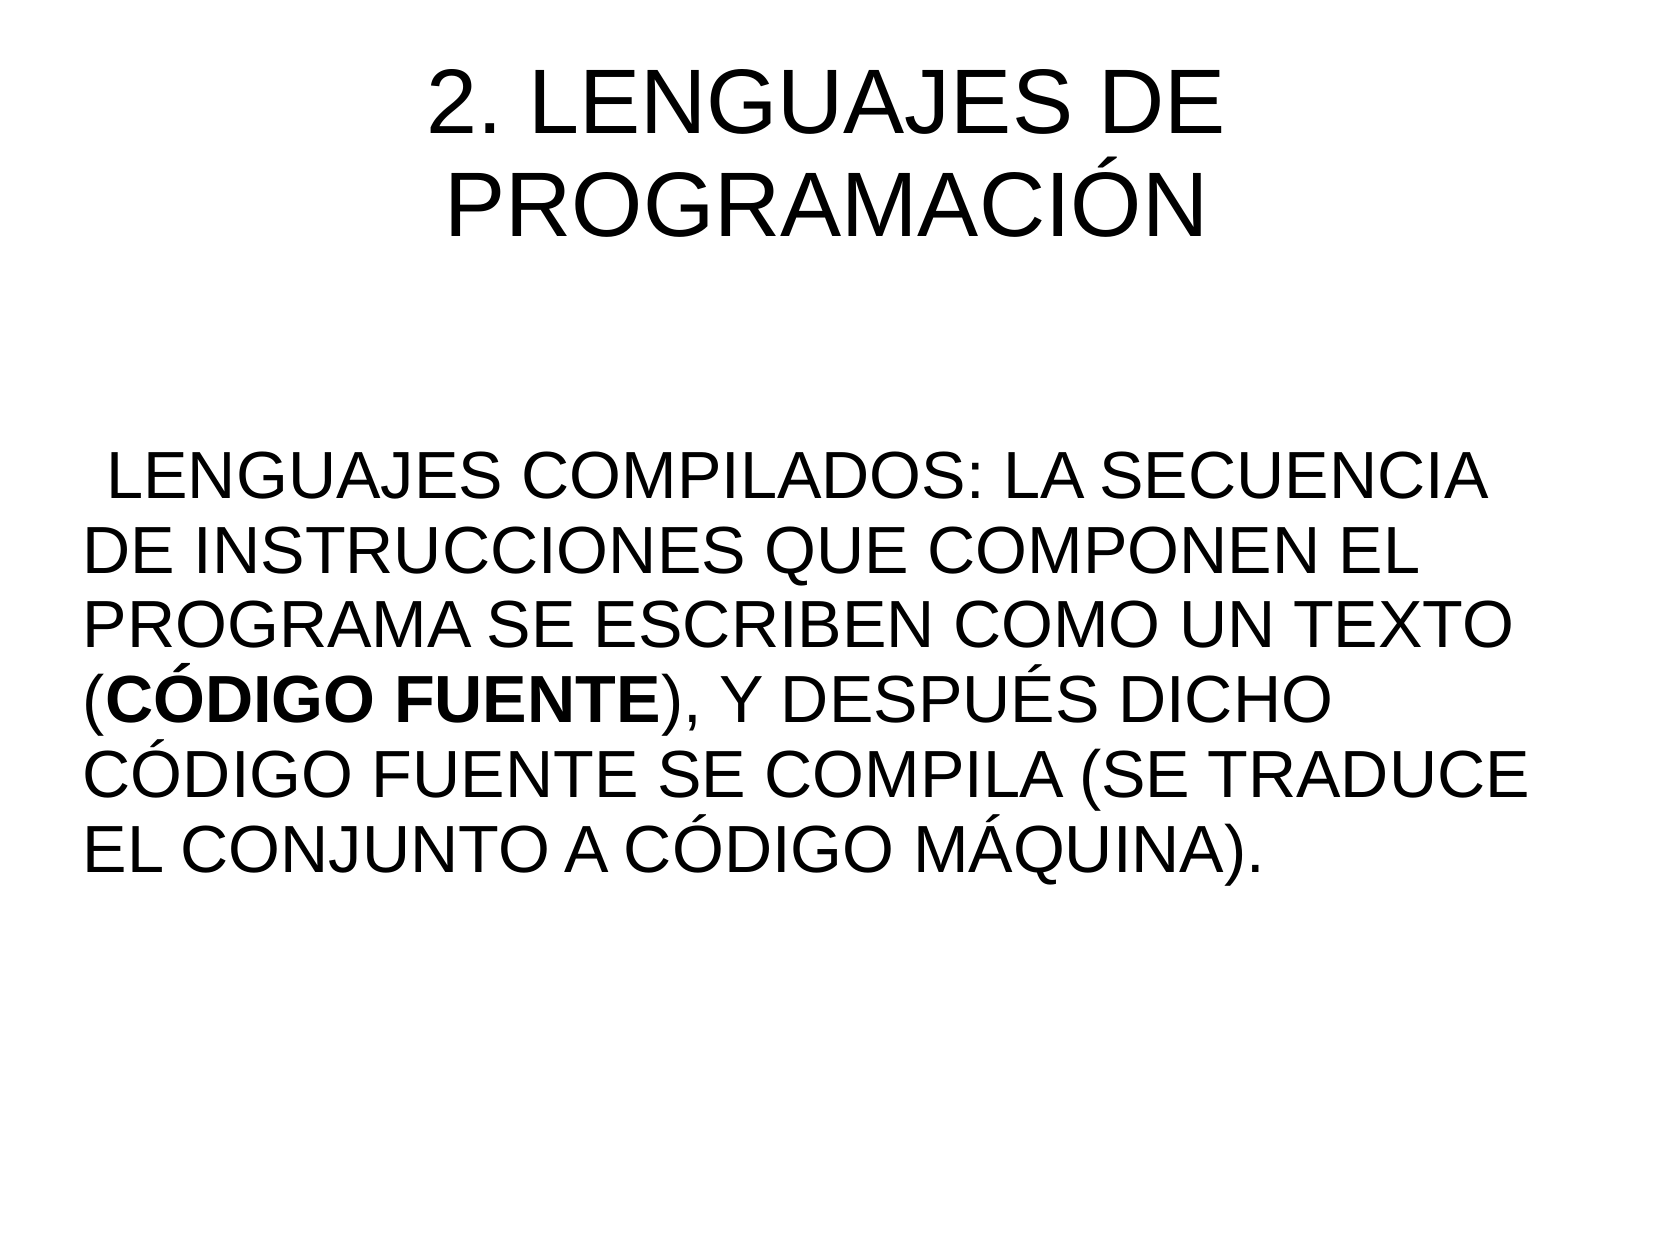

# 2. LENGUAJES DE PROGRAMACIÓN
LENGUAJES COMPILADOS: LA SECUENCIA DE INSTRUCCIONES QUE COMPONEN EL PROGRAMA SE ESCRIBEN COMO UN TEXTO (CÓDIGO FUENTE), Y DESPUÉS DICHO CÓDIGO FUENTE SE COMPILA (SE TRADUCE EL CONJUNTO A CÓDIGO MÁQUINA).